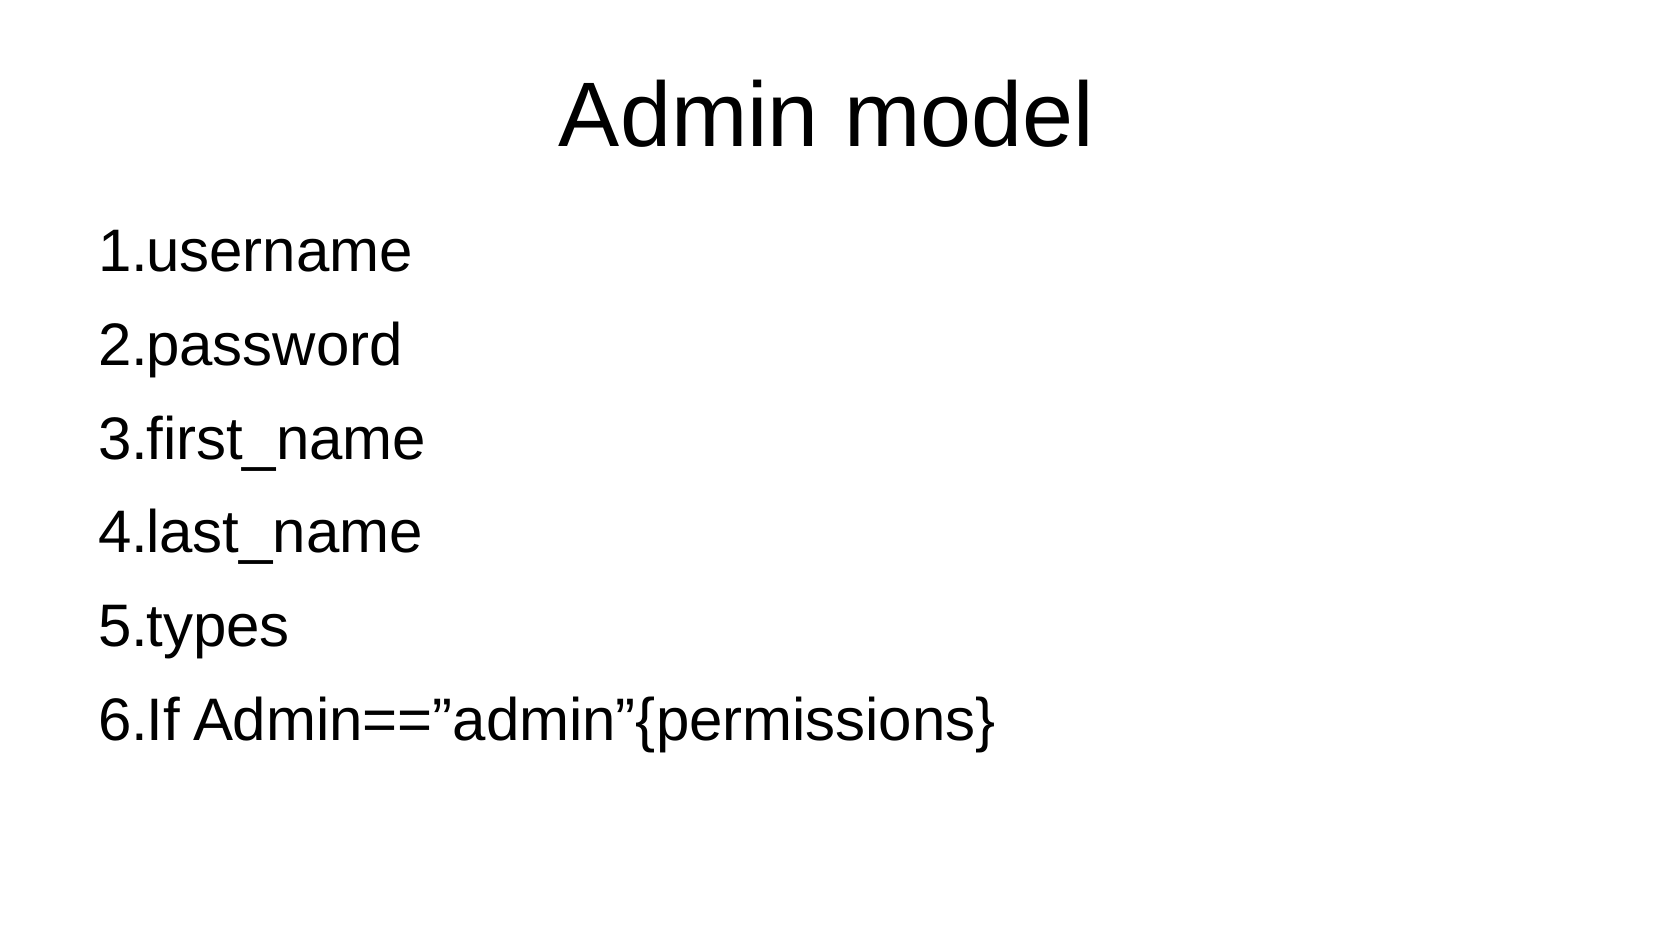

# Admin model
username
password
first_name
last_name
types
If Admin==”admin”{permissions}